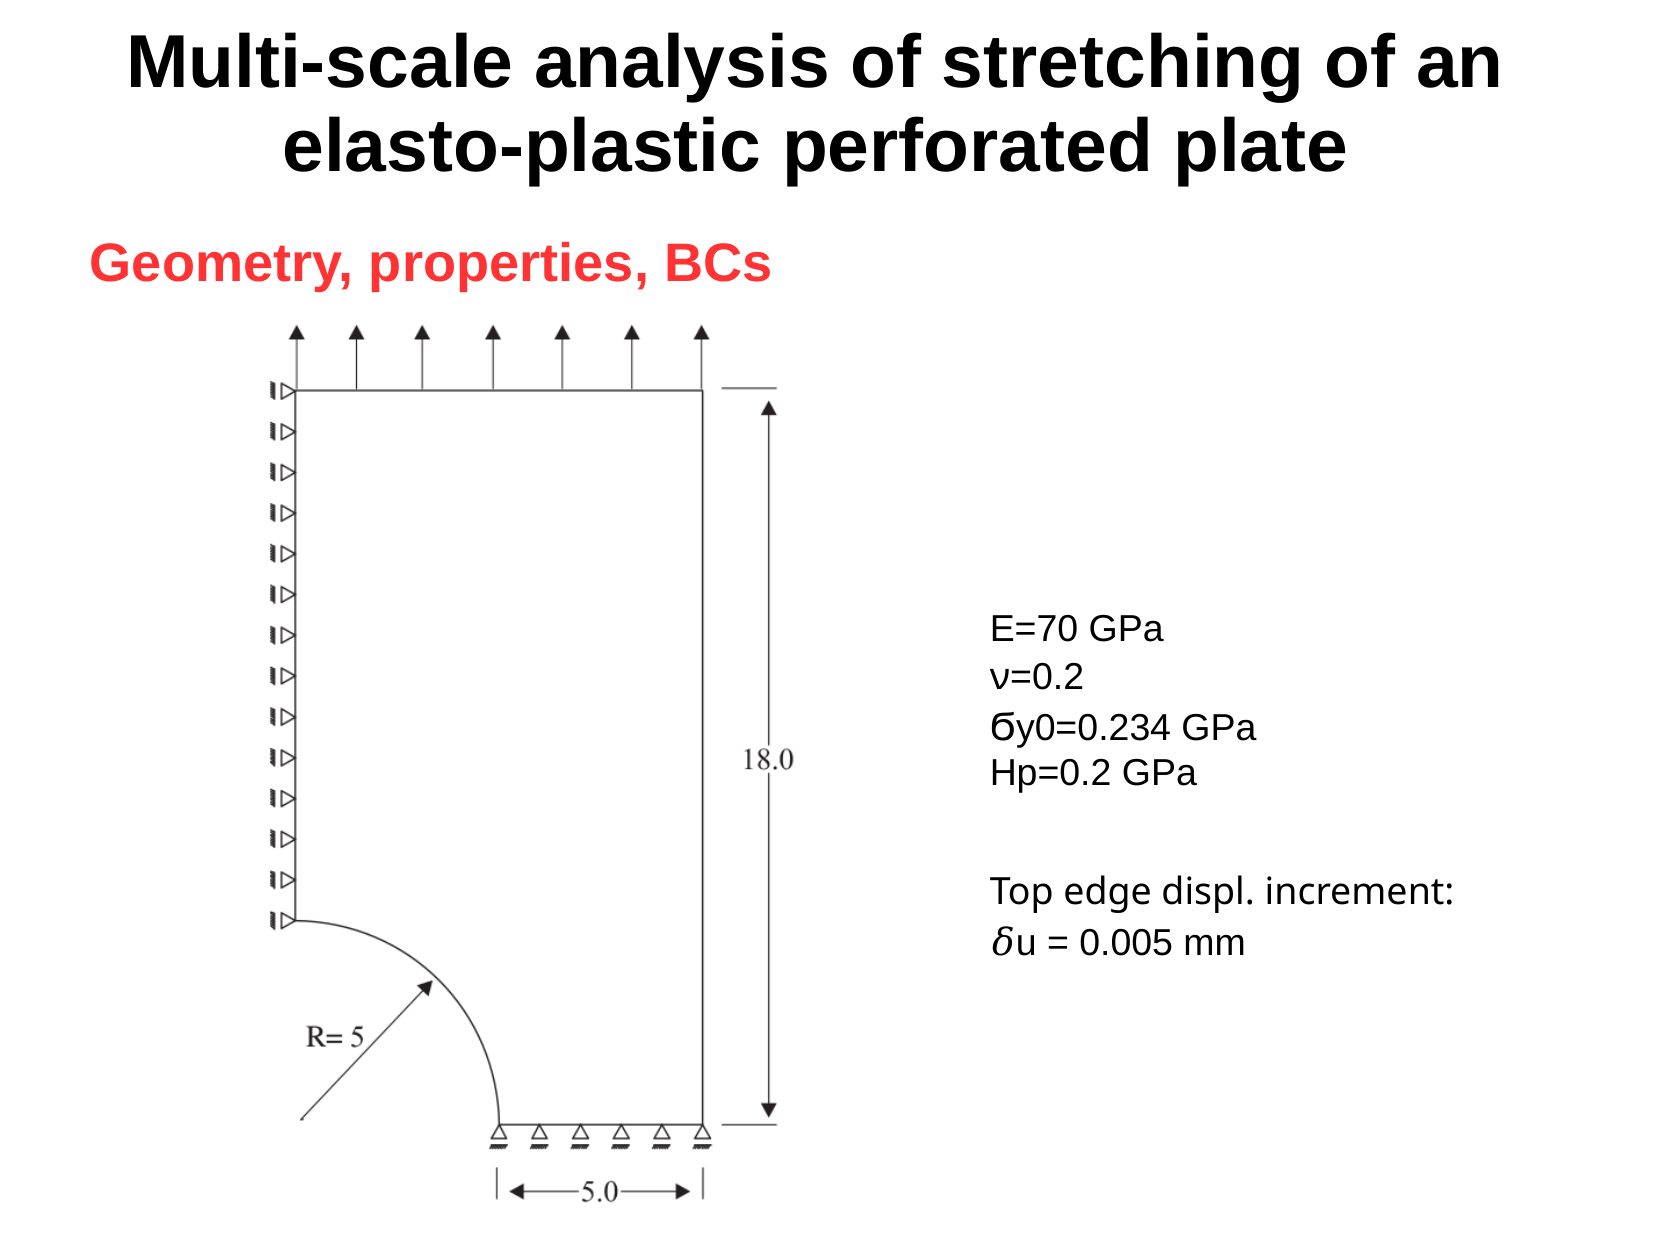

# Multi-scale analysis of stretching of an elasto-plastic perforated plate
Geometry, properties, BCs
E=70 GPa
ν=0.2
Ϭy0=0.234 GPa
Hp=0.2 GPa
Top edge displ. increment:
𝛿u = 0.005 mm